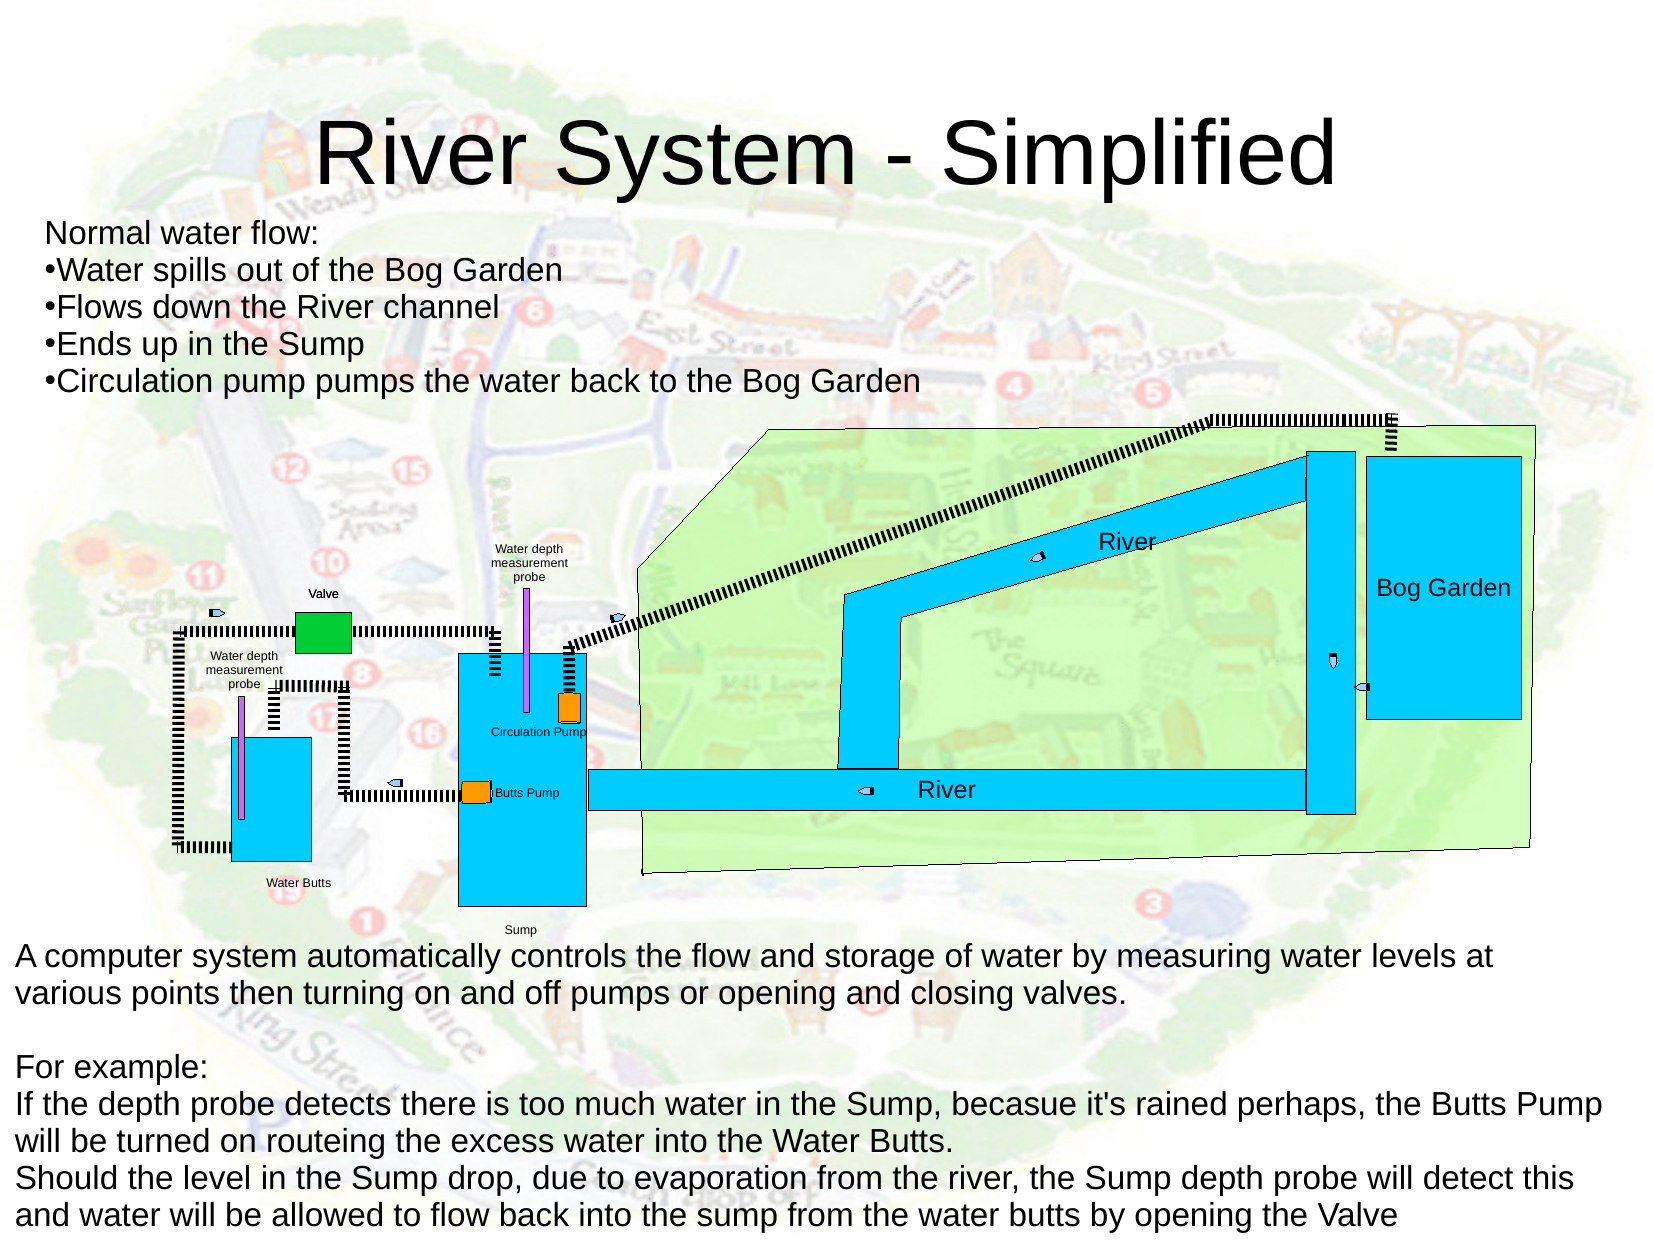

# River System - Simplified
Normal water flow:
Water spills out of the Bog Garden
Flows down the River channel
Ends up in the Sump
Circulation pump pumps the water back to the Bog Garden
Bog Garden
River
Water depth measurement probe
Valve
Valve
Water depth measurement probe
Circulation Pump
River
Butts Pump
Water Butts
Sump
A computer system automatically controls the flow and storage of water by measuring water levels at various points then turning on and off pumps or opening and closing valves.
For example:
If the depth probe detects there is too much water in the Sump, becasue it's rained perhaps, the Butts Pump will be turned on routeing the excess water into the Water Butts.
Should the level in the Sump drop, due to evaporation from the river, the Sump depth probe will detect this and water will be allowed to flow back into the sump from the water butts by opening the Valve